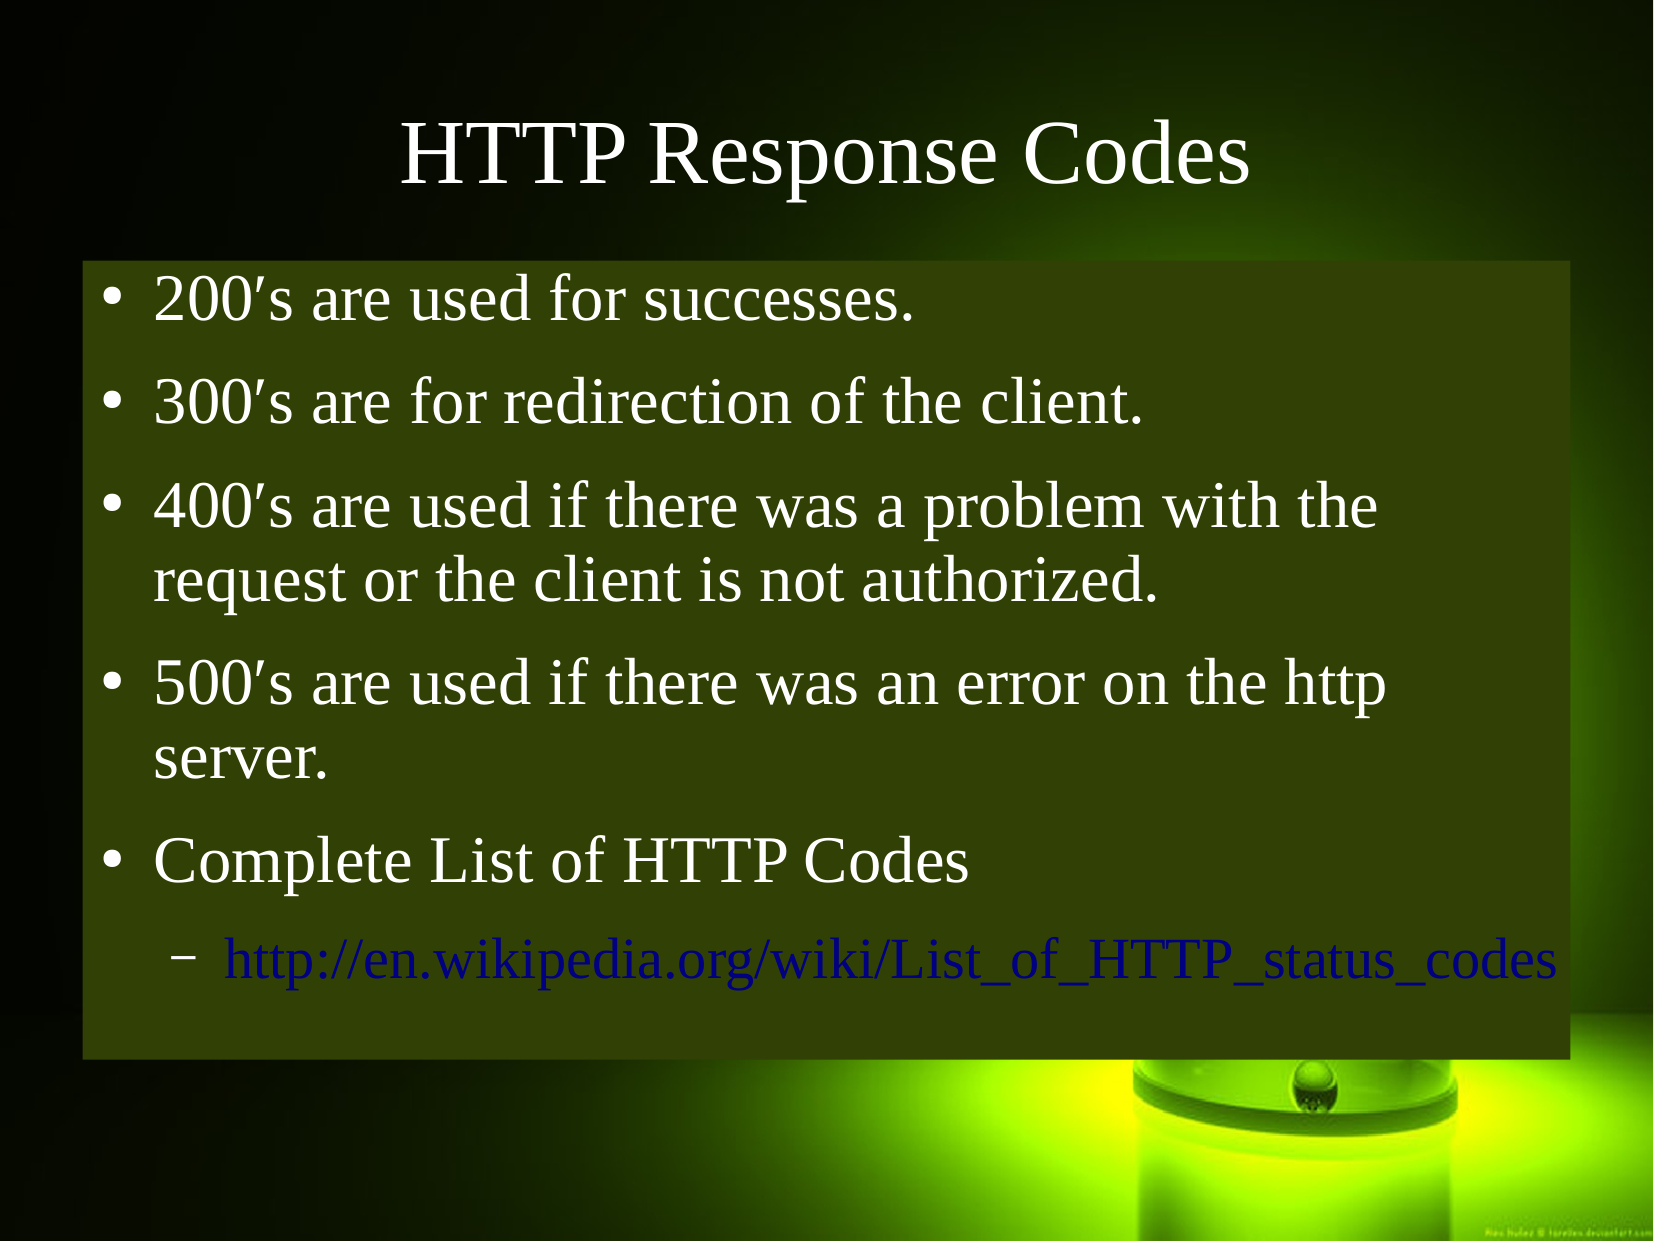

# HTTP Response Codes
200′s are used for successes.
300′s are for redirection of the client.
400′s are used if there was a problem with the request or the client is not authorized.
500′s are used if there was an error on the http server.
Complete List of HTTP Codes
http://en.wikipedia.org/wiki/List_of_HTTP_status_codes